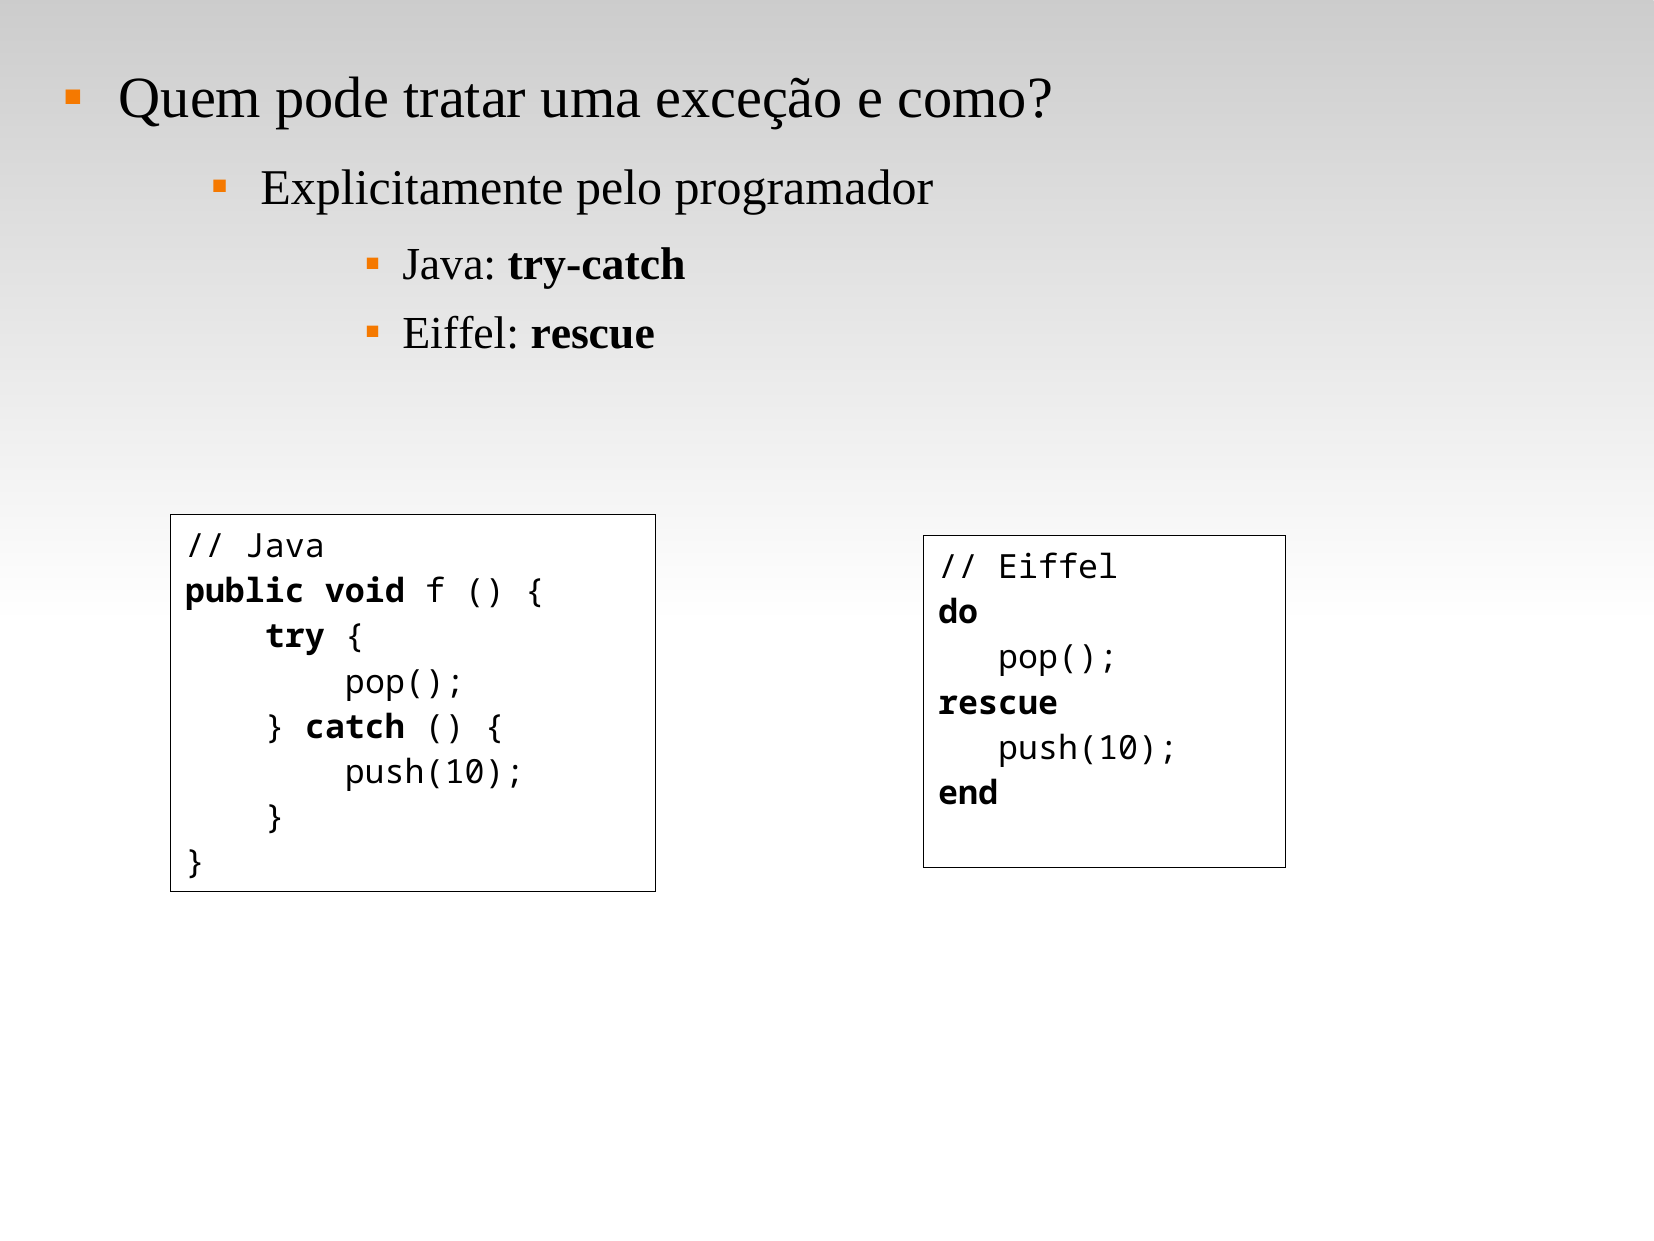

# Quem pode tratar uma exceção e como?
Explicitamente pelo programador
Java: try-catch
Eiffel: rescue
// Java
public void f () {
 try {
 pop();
 } catch () {
 push(10);
 }
}
// Eiffel
do
 pop();
rescue
 push(10);
end